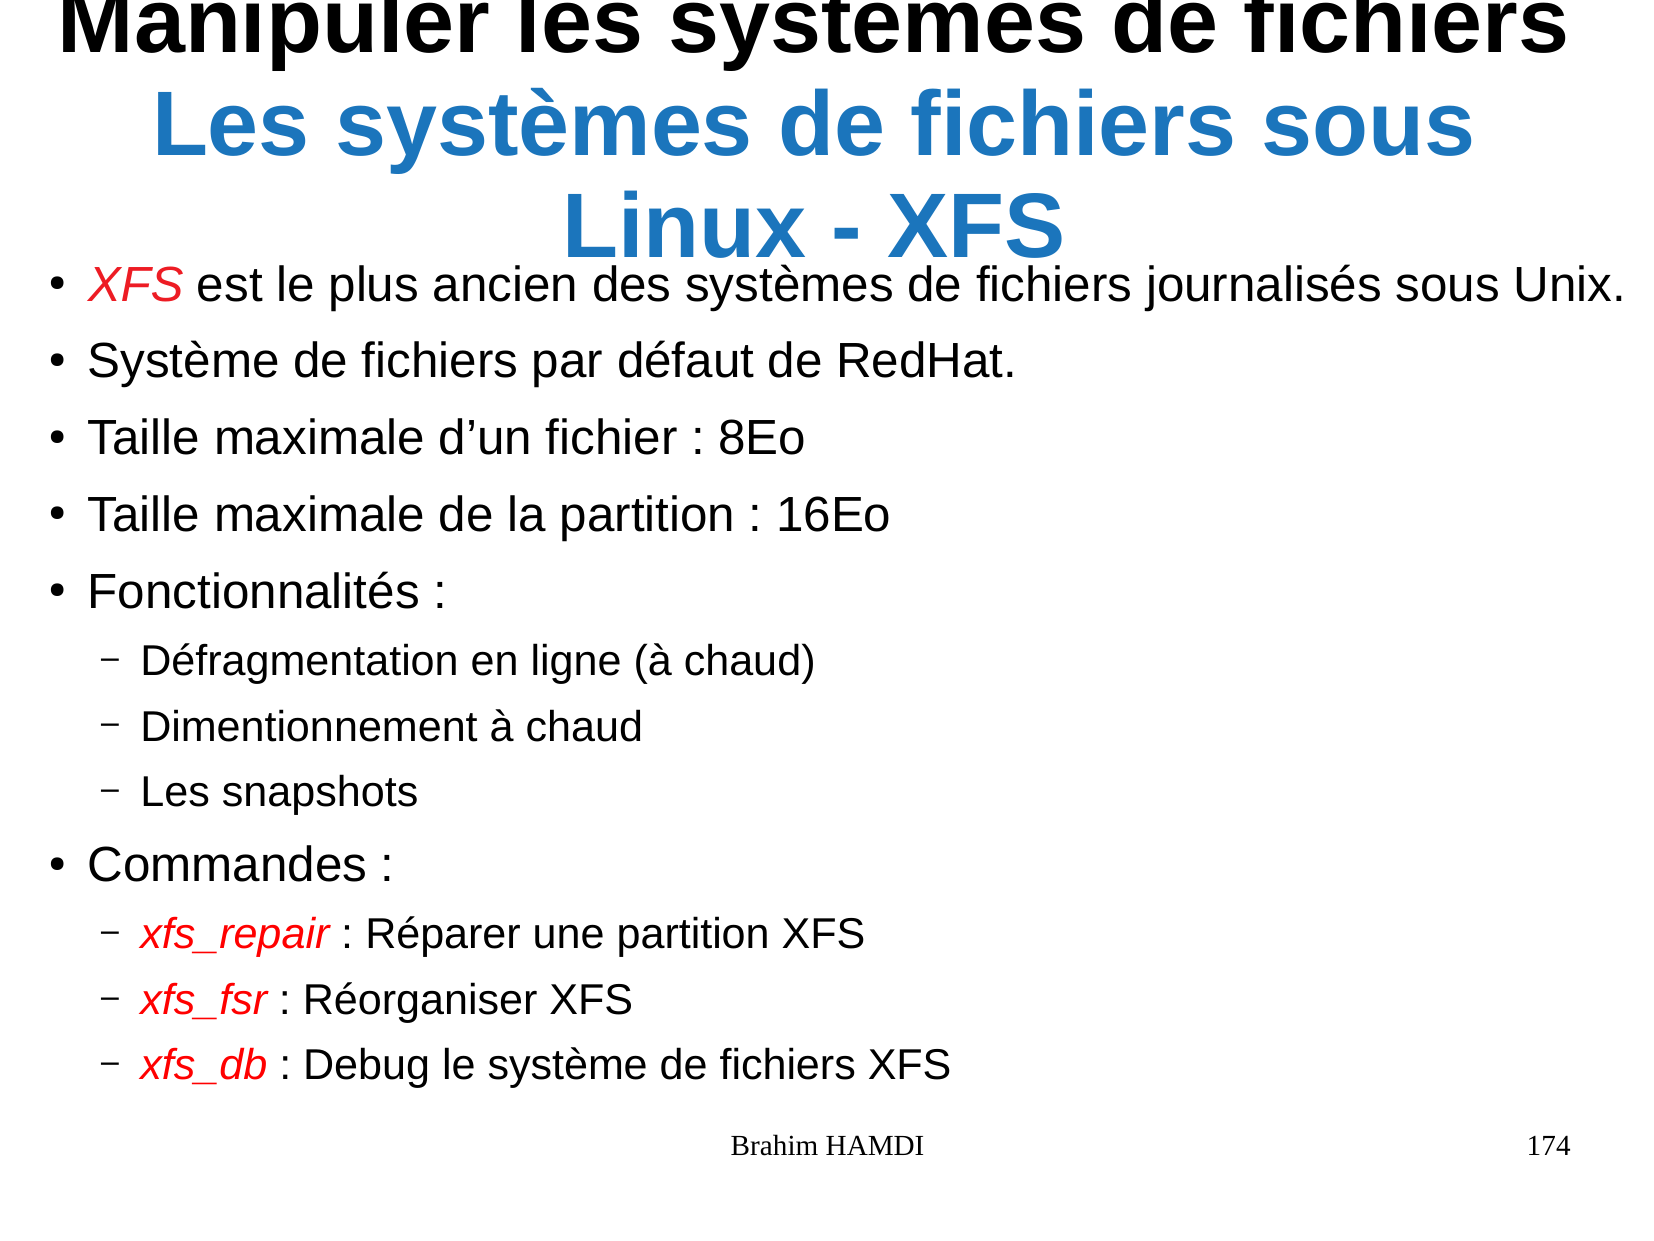

# Manipuler les systèmes de fichiers Les systèmes de fichiers sous Linux - XFS
XFS est le plus ancien des systèmes de fichiers journalisés sous Unix.
Système de fichiers par défaut de RedHat.
Taille maximale d’un fichier : 8Eo
Taille maximale de la partition : 16Eo
Fonctionnalités :
Défragmentation en ligne (à chaud)
Dimentionnement à chaud
Les snapshots
Commandes :
xfs_repair : Réparer une partition XFS
xfs_fsr : Réorganiser XFS
xfs_db : Debug le système de fichiers XFS
Brahim HAMDI
174